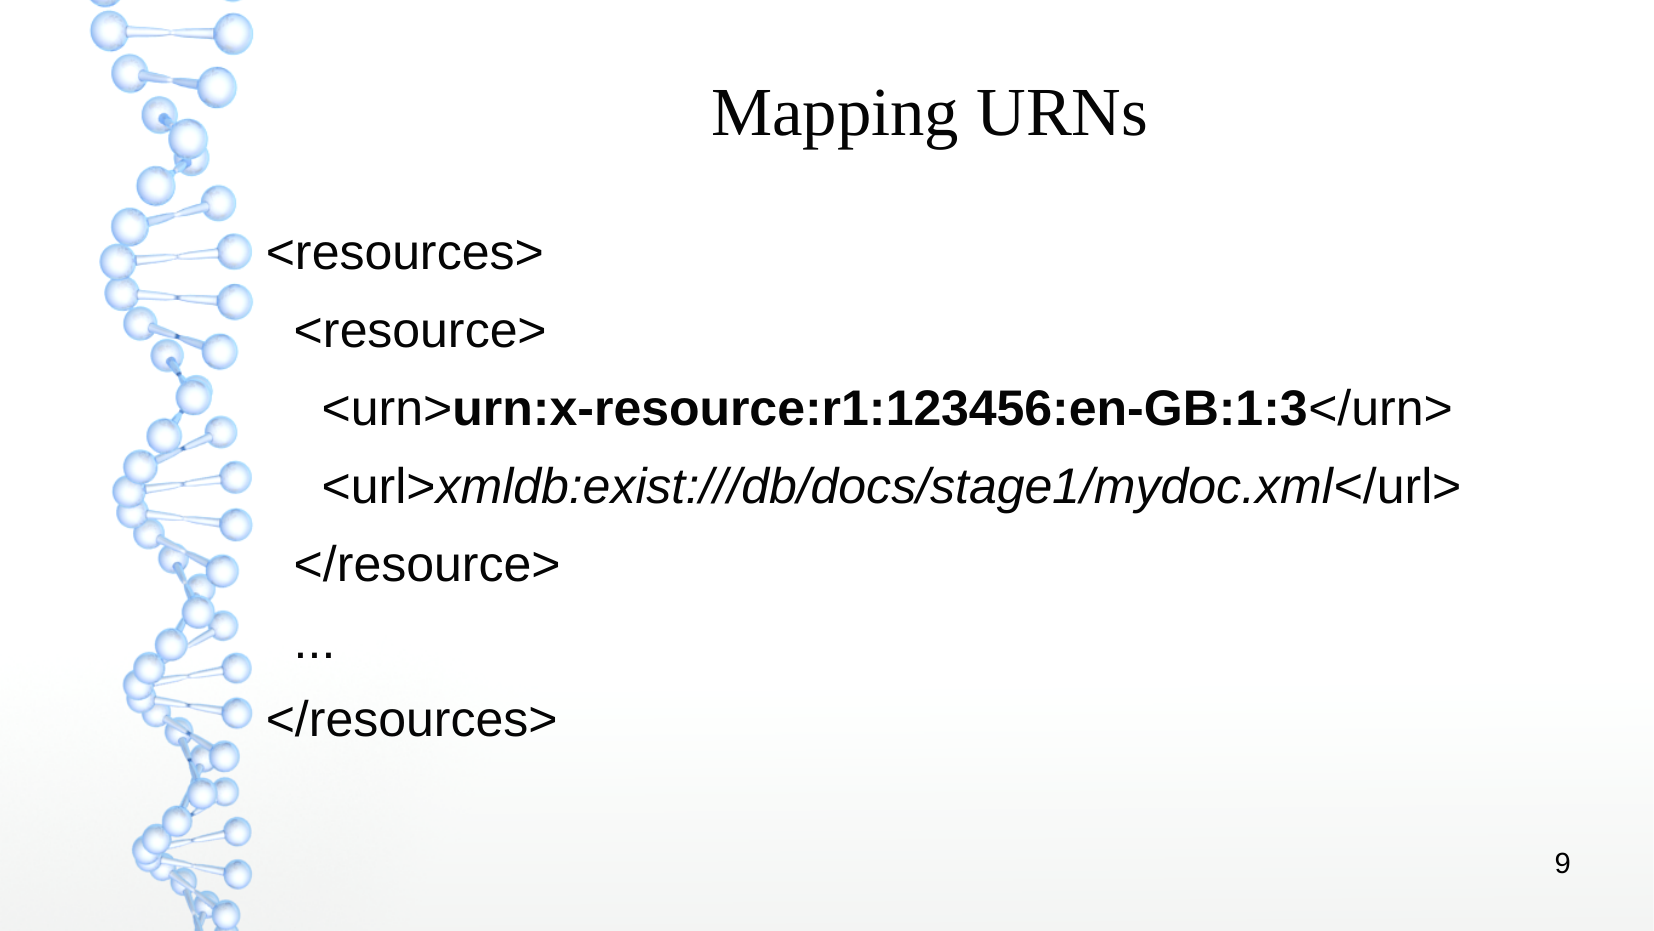

# Mapping URNs
<resources>
 <resource>
 <urn>urn:x-resource:r1:123456:en-GB:1:3</urn>
 <url>xmldb:exist:///db/docs/stage1/mydoc.xml</url>
 </resource>
 ...
</resources>
9